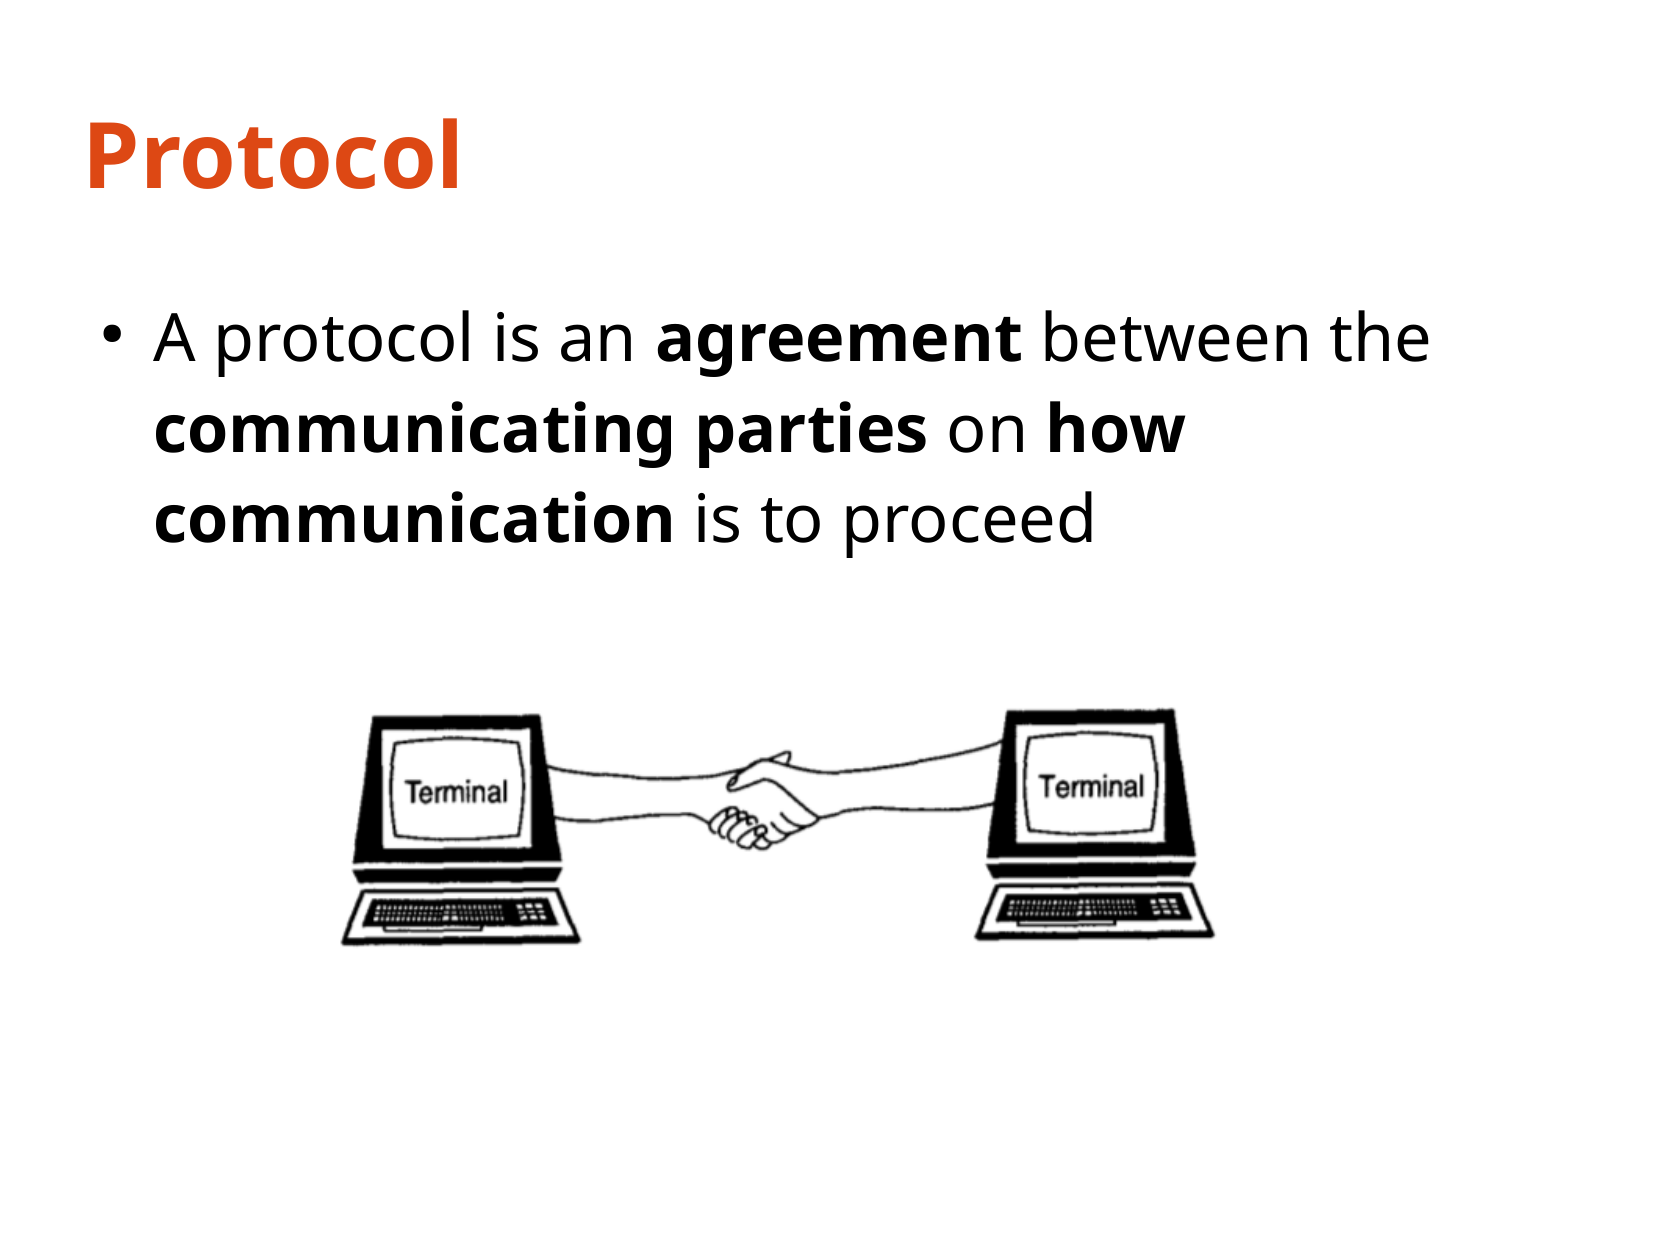

# Protocol
A protocol is an agreement between the communicating parties on how communication is to proceed